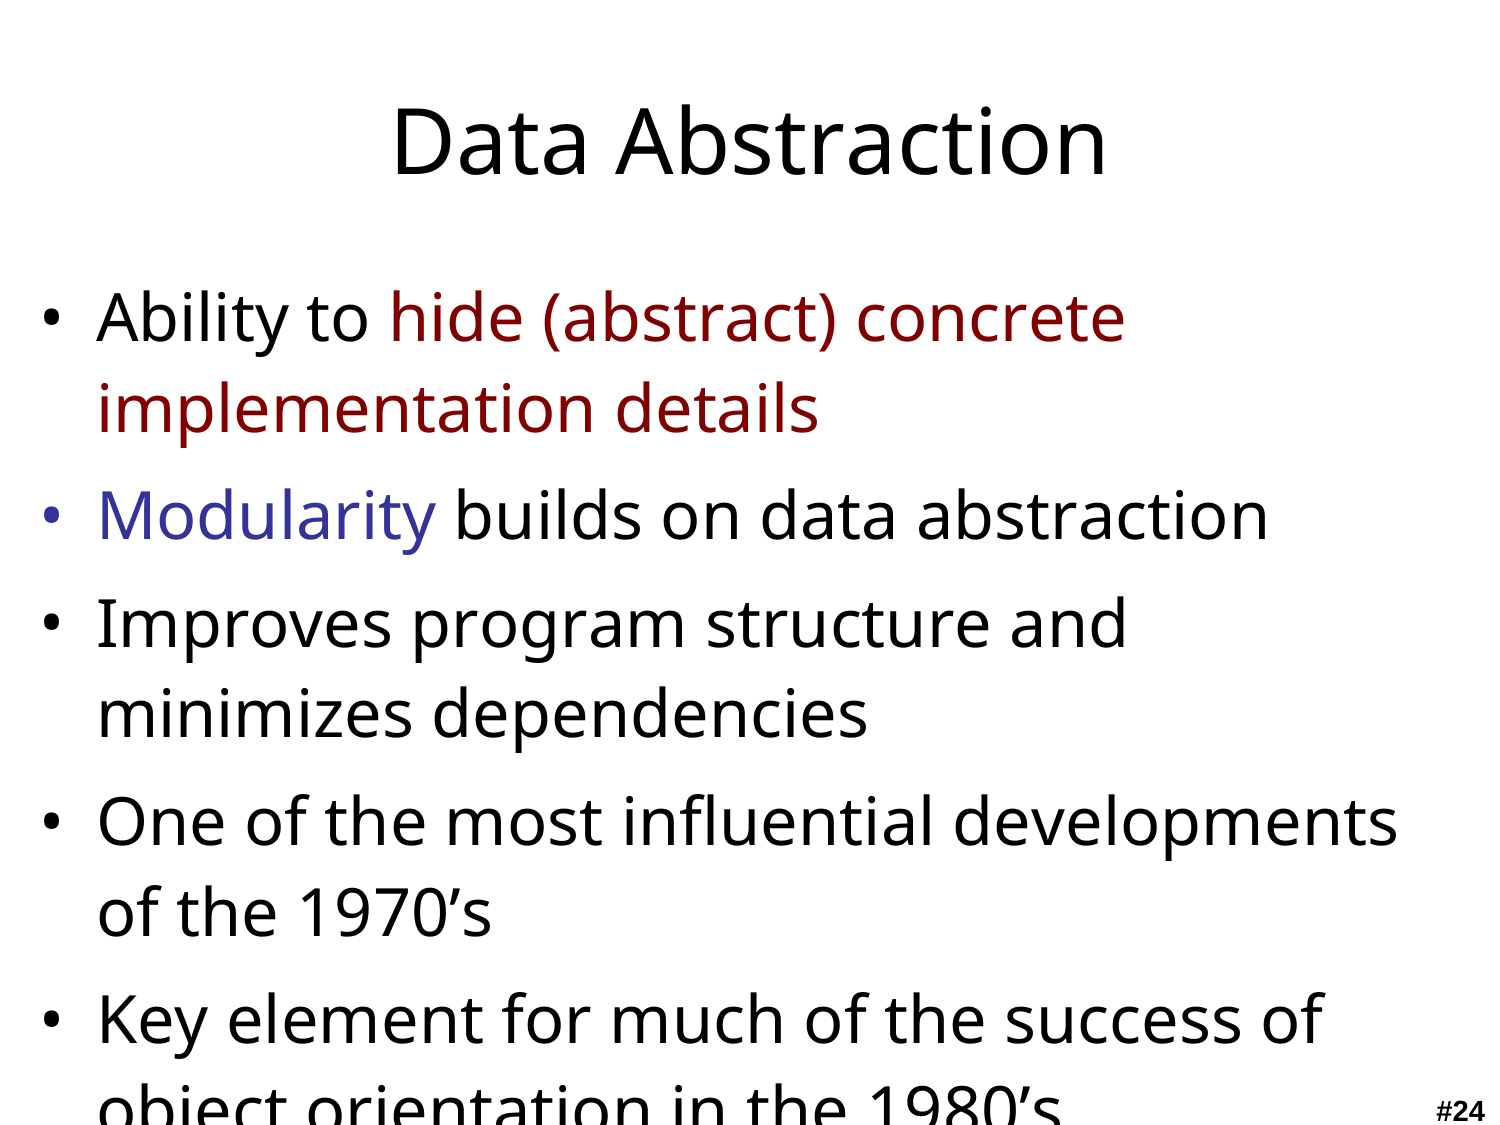

# Data Abstraction
Ability to hide (abstract) concrete implementation details
Modularity builds on data abstraction
Improves program structure and minimizes dependencies
One of the most influential developments of the 1970’s
Key element for much of the success of object orientation in the 1980’s
24